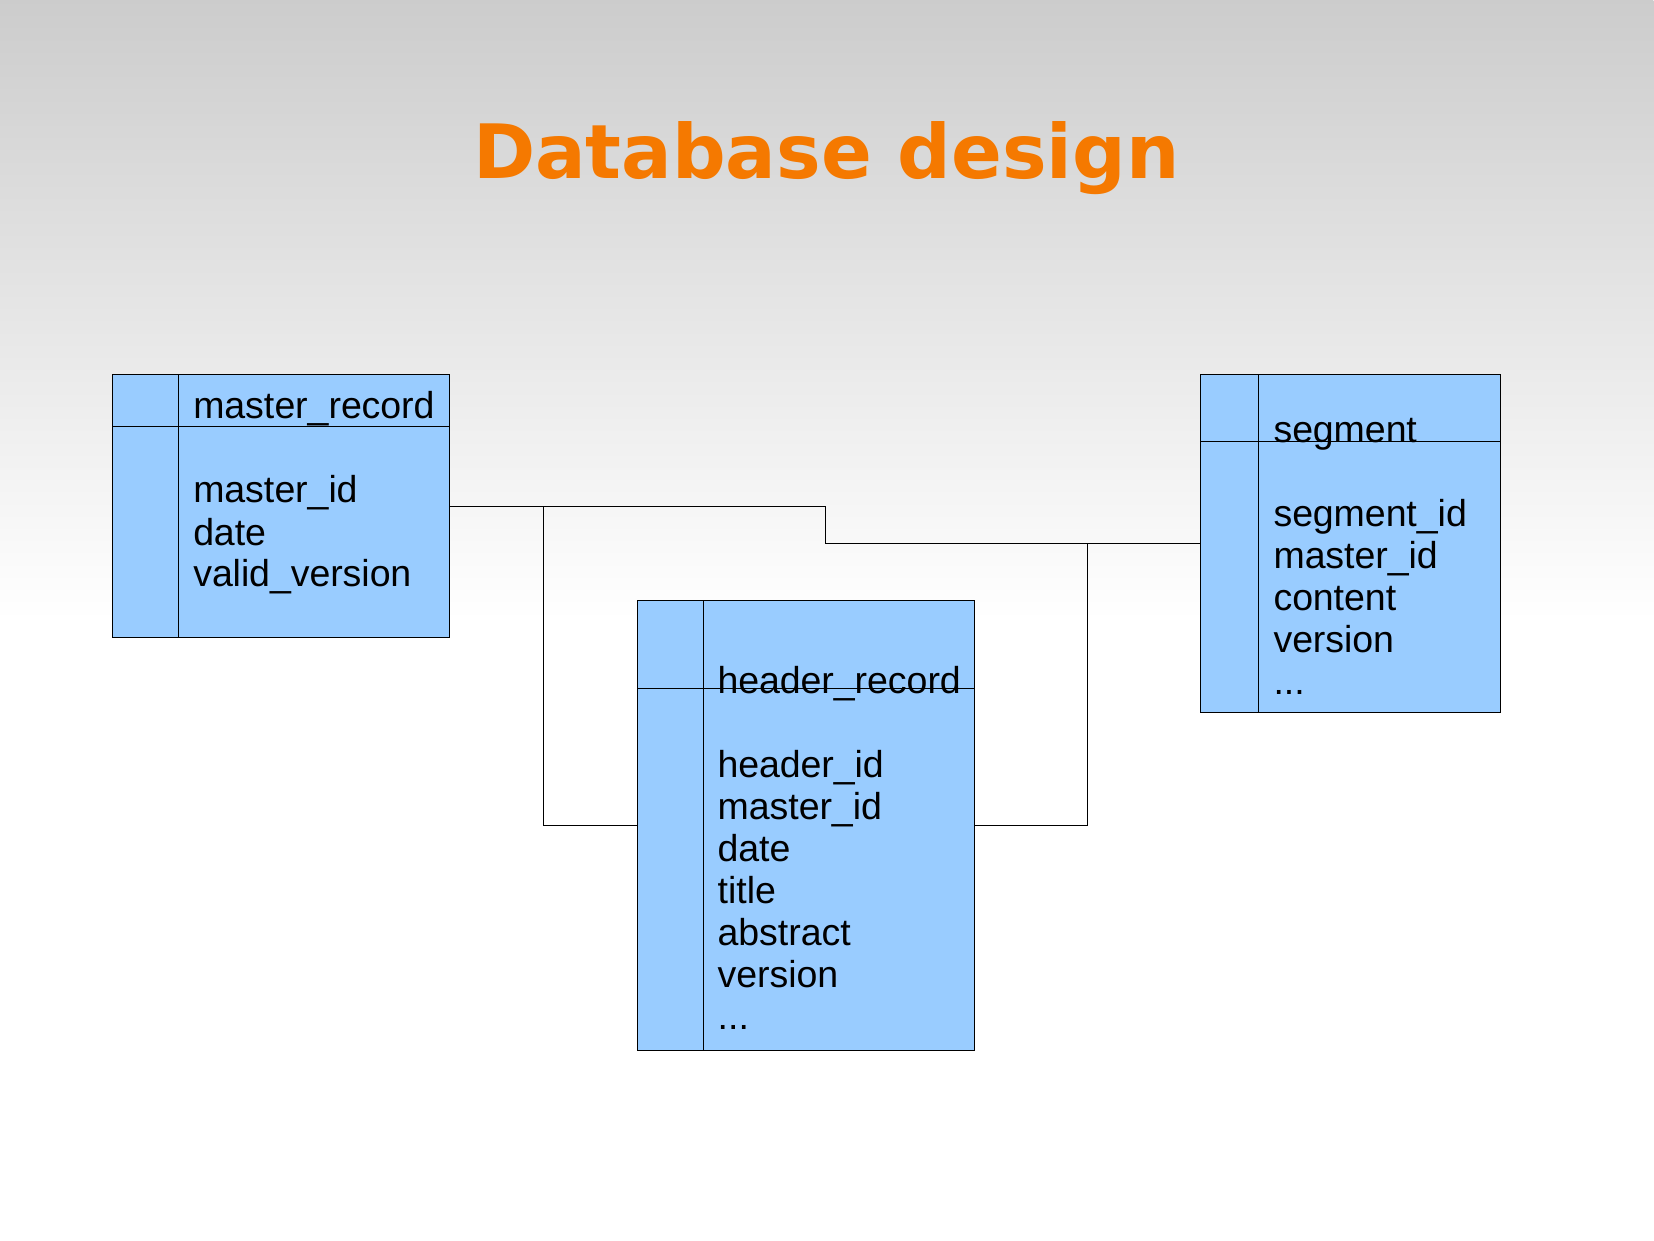

# Database design
master_record
master_id
date
valid_version
segment
segment_id
master_id
content
version
...
header_record
header_id
master_id
date
title
abstract
version
...